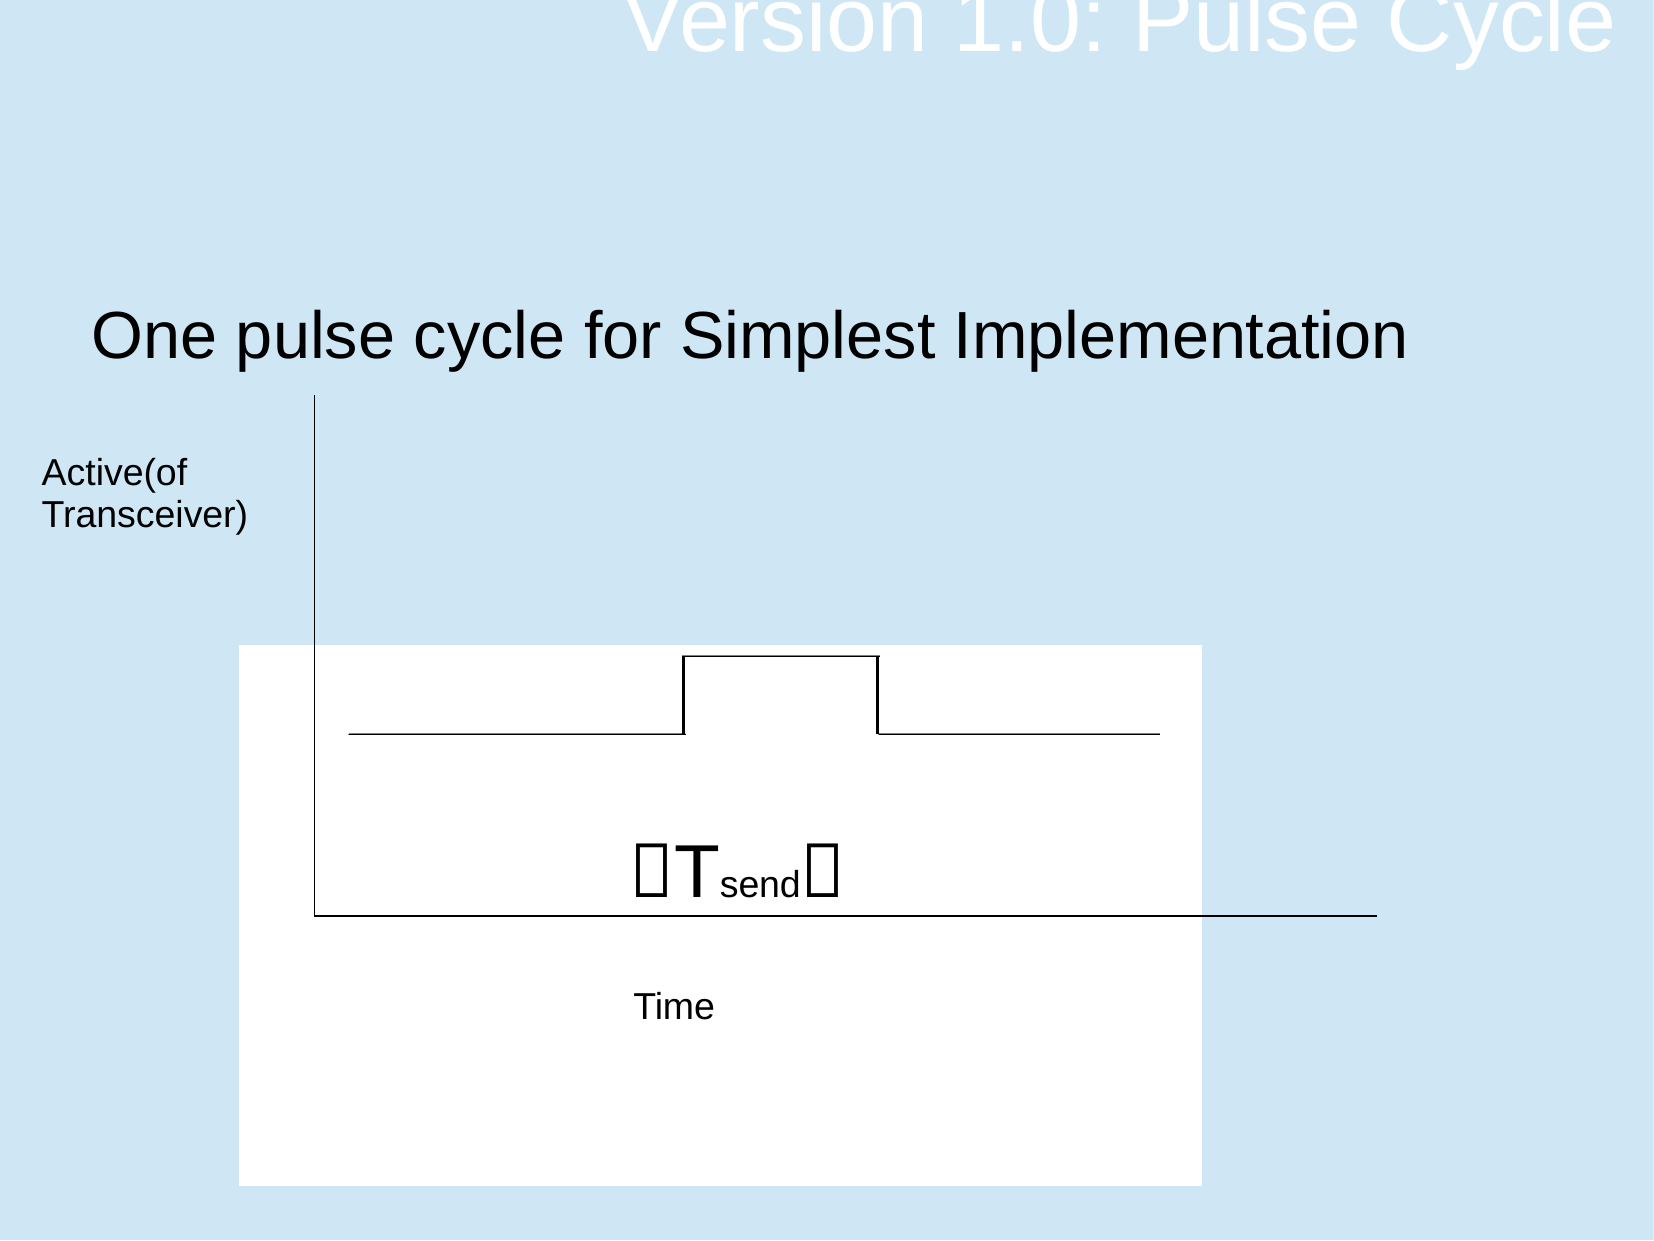

# Version 1.0: Pulse Cycle
One pulse cycle for Simplest Implementation
Active(of Transceiver)
Tsend
Time